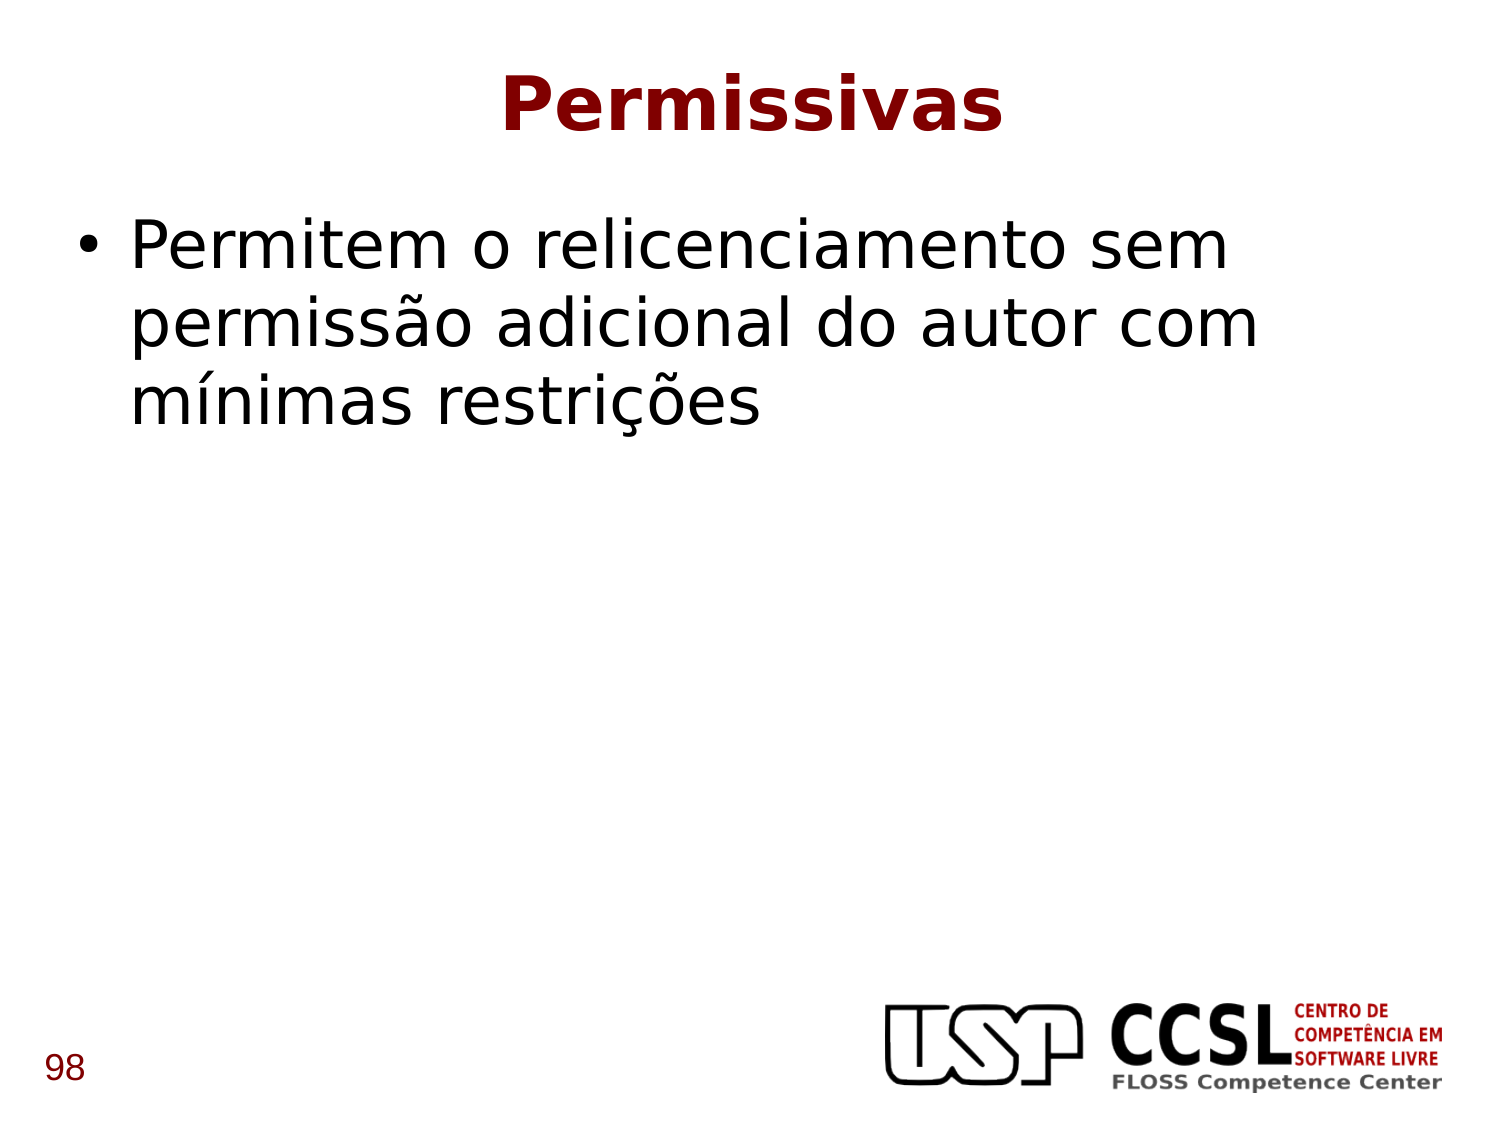

# Permissivas
Permitem o relicenciamento sem permissão adicional do autor com mínimas restrições